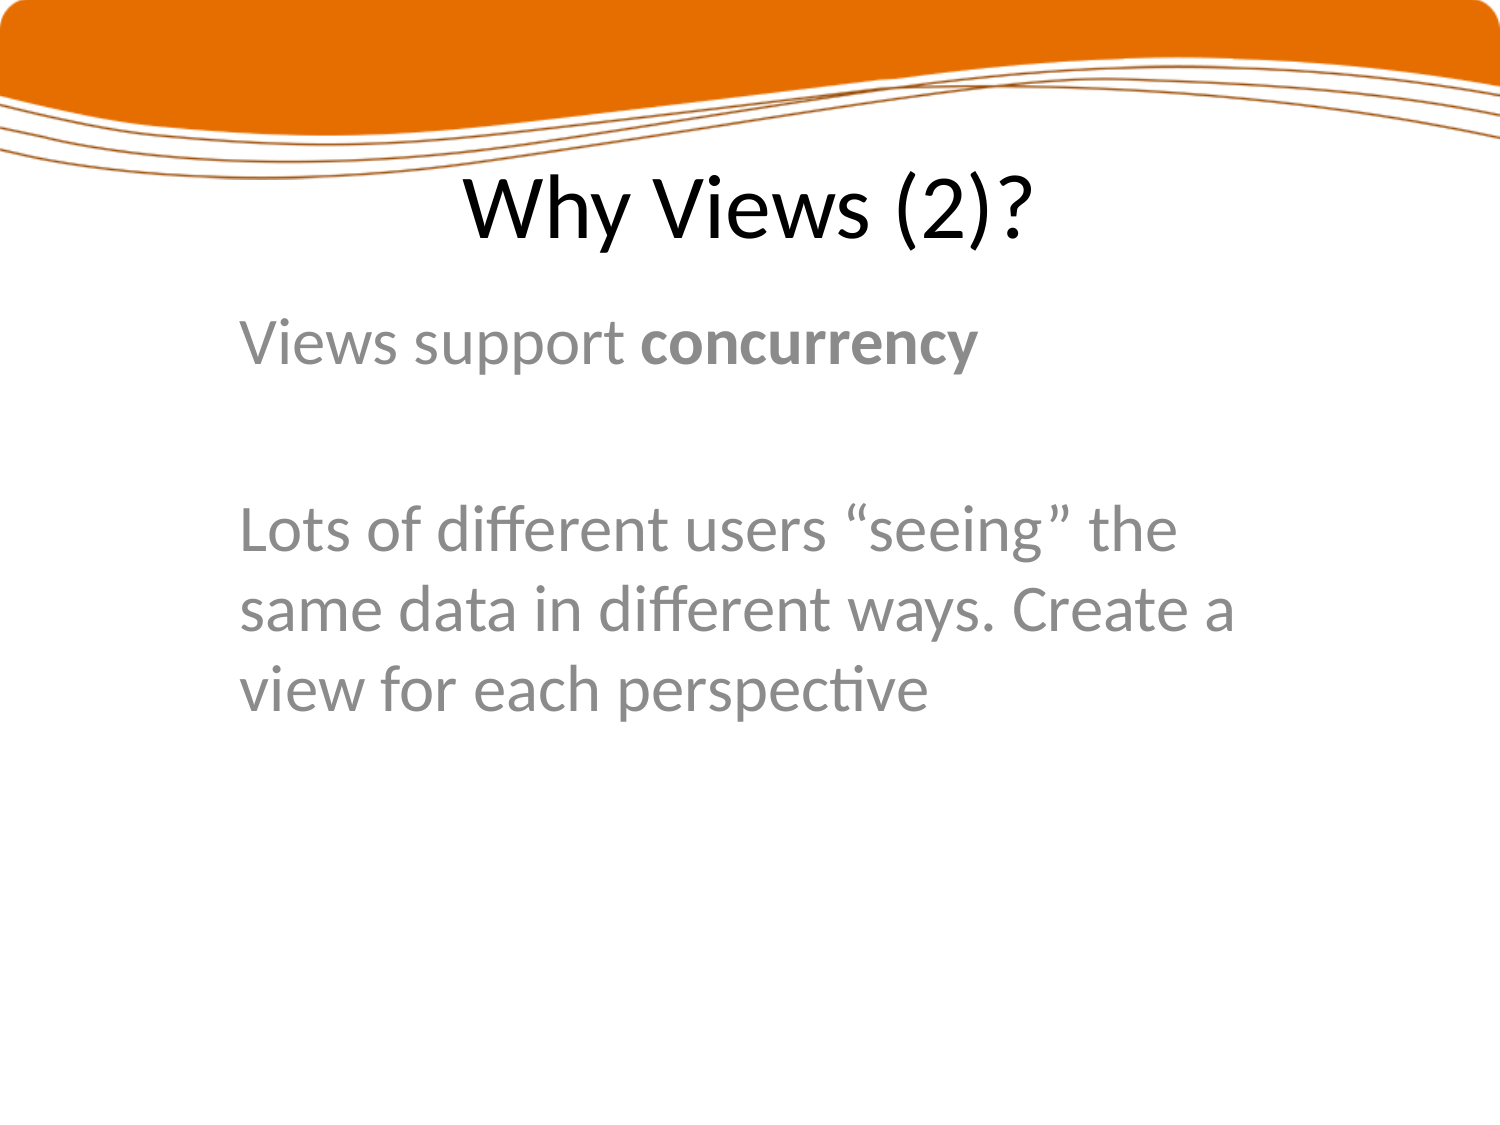

Why Views (2)?
Views support concurrency
Lots of different users “seeing” the same data in different ways. Create a view for each perspective